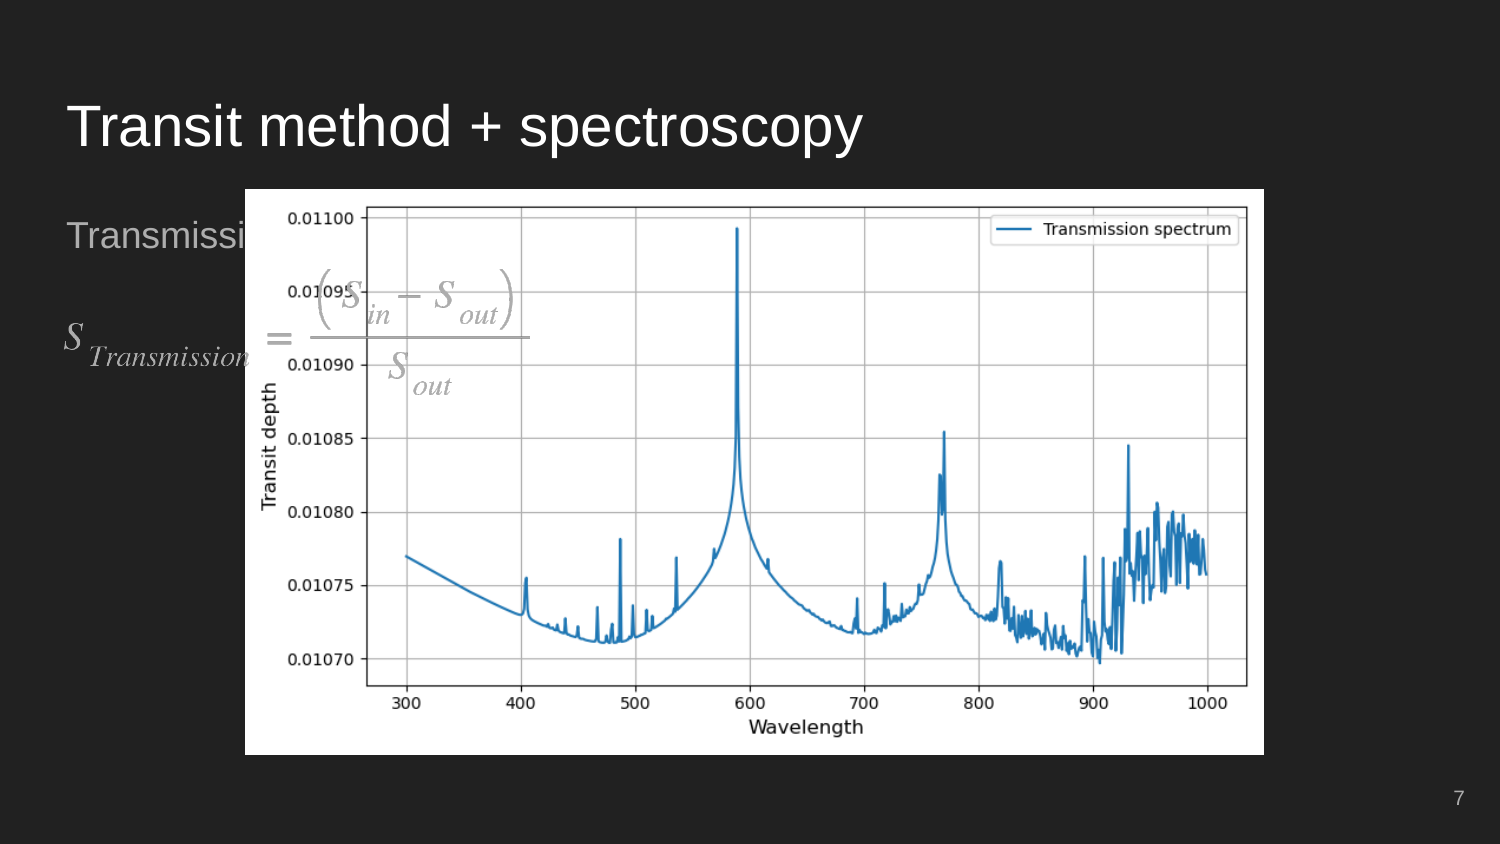

# Transit method + spectroscopy
Transmission spectrum: